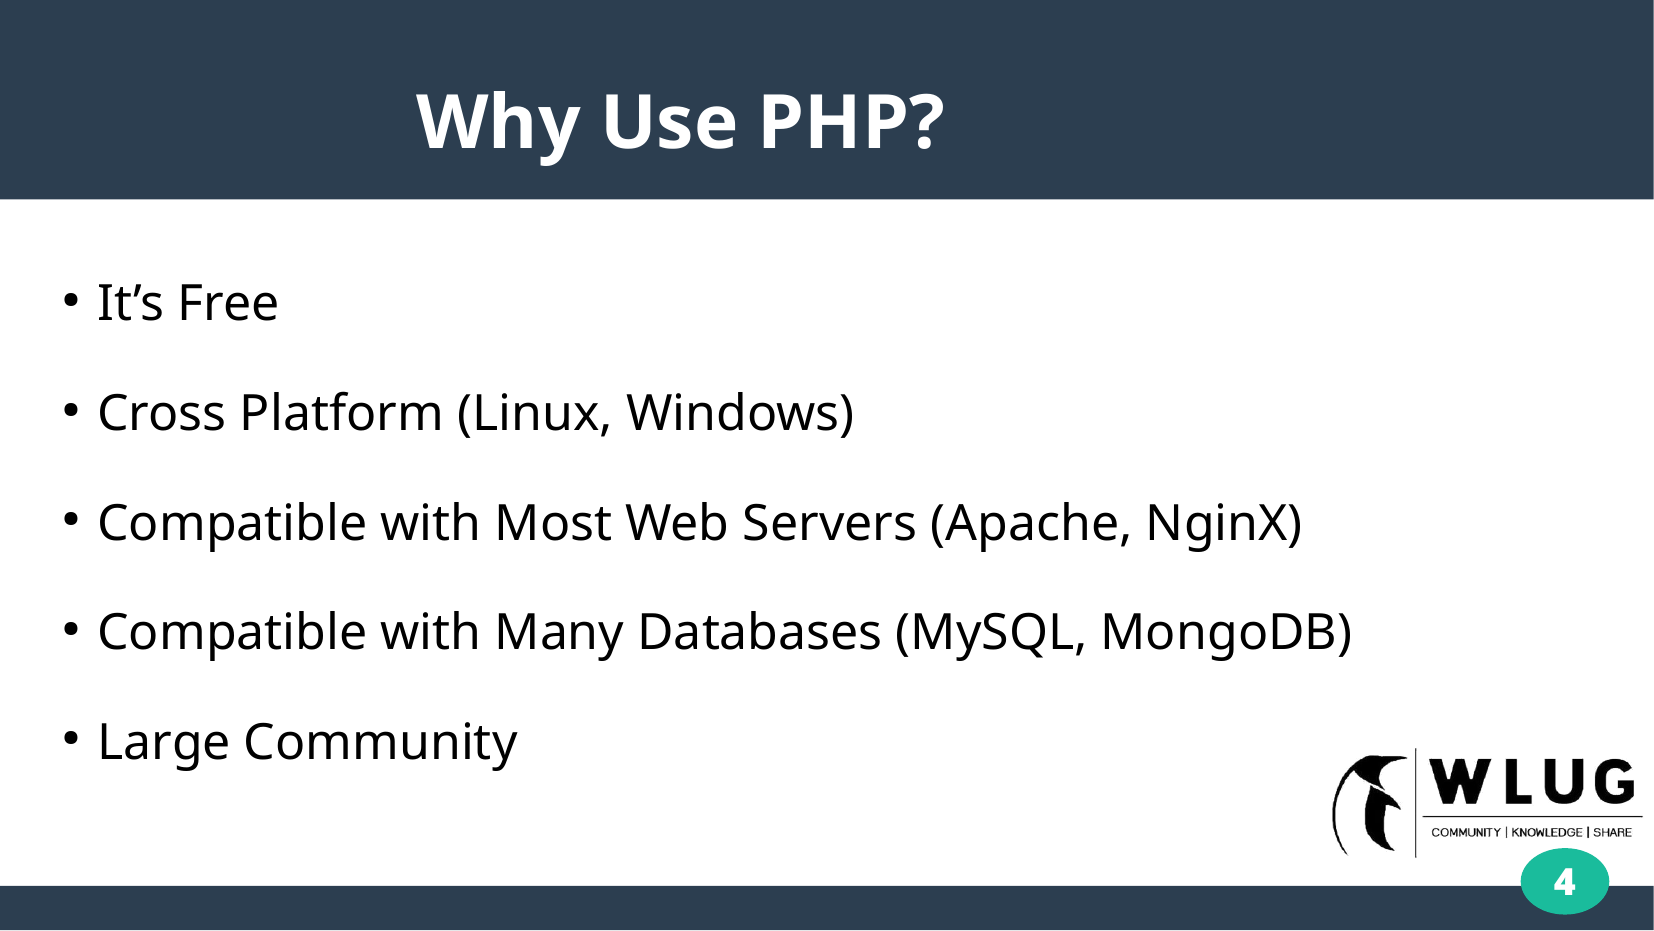

Why Use PHP?
It’s Free
Cross Platform (Linux, Windows)
Compatible with Most Web Servers (Apache, NginX)
Compatible with Many Databases (MySQL, MongoDB)
Large Community
4